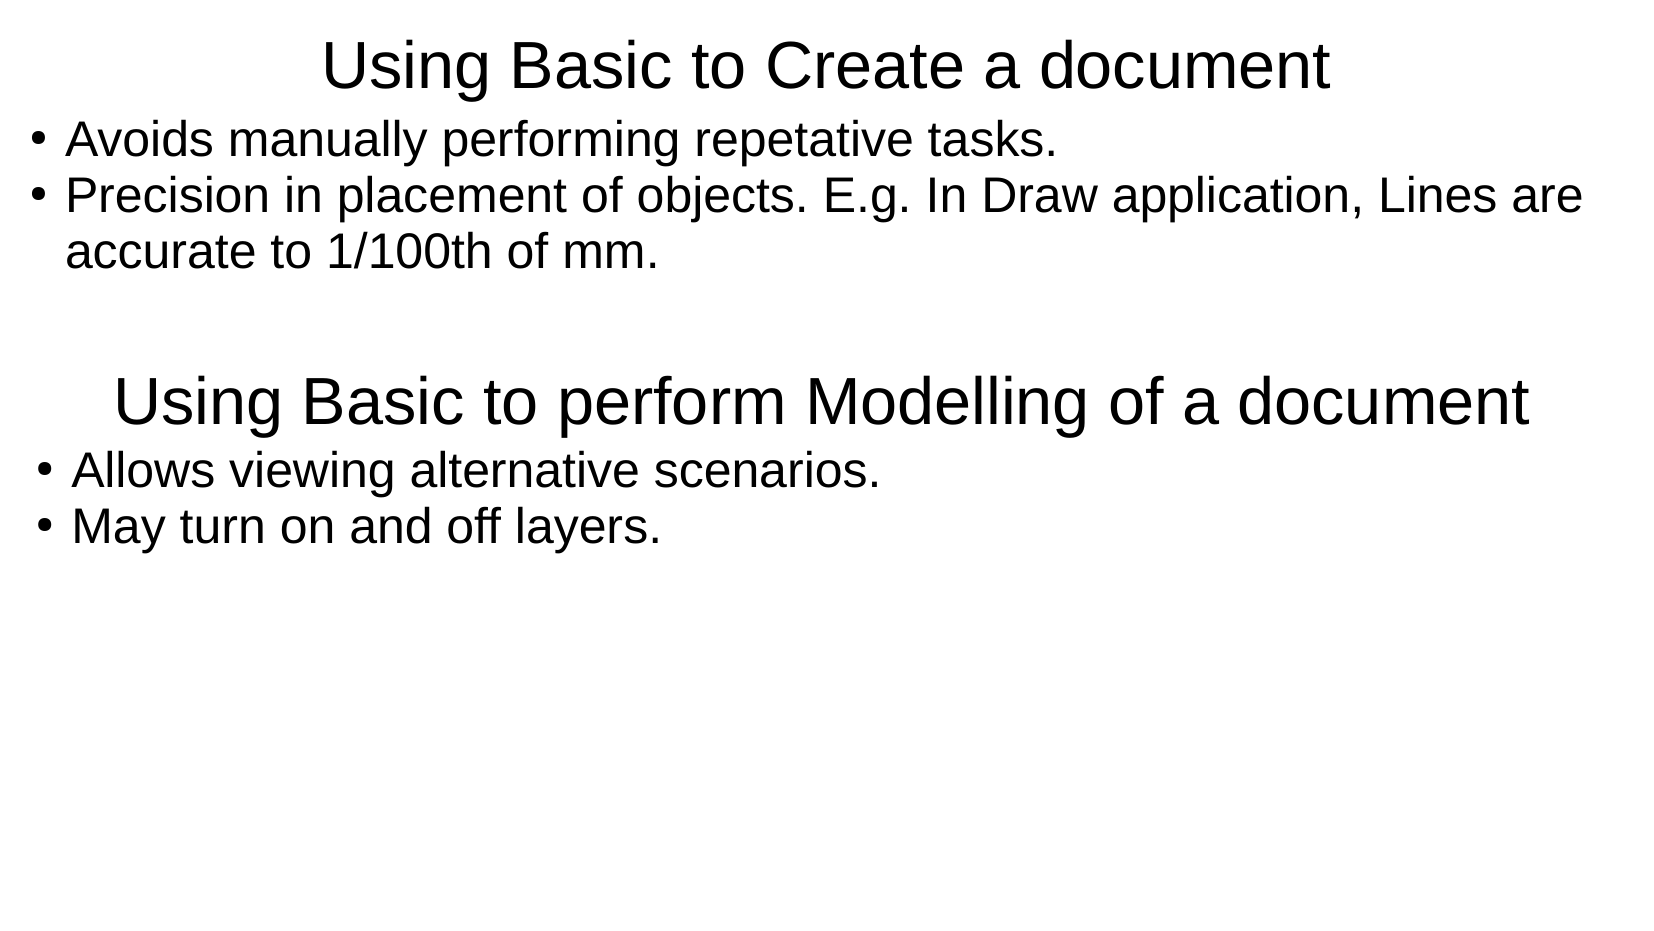

# Using Basic to Create a document
Avoids manually performing repetative tasks.
Precision in placement of objects. E.g. In Draw application, Lines are accurate to 1/100th of mm.
Using Basic to perform Modelling of a document
Allows viewing alternative scenarios.
May turn on and off layers.